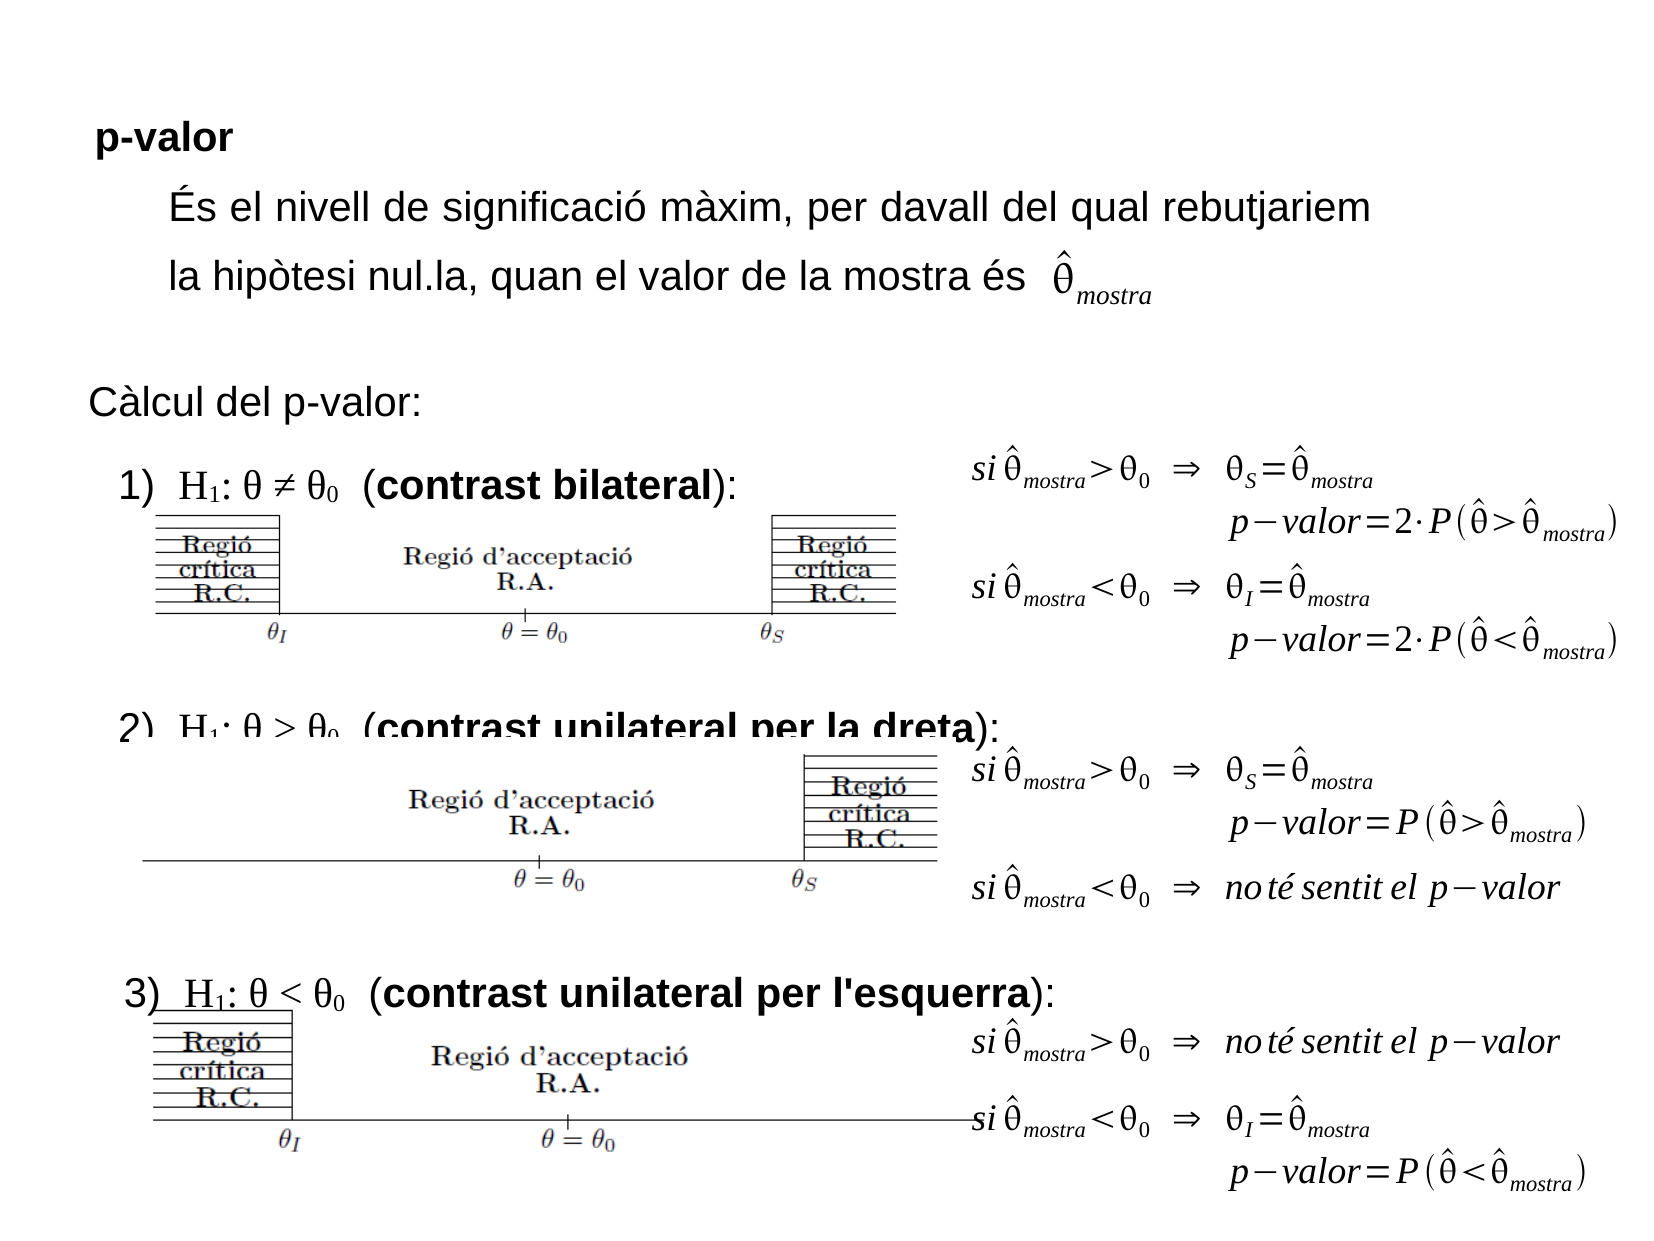

p-valor
		És el nivell de significació màxim, per davall del qual rebutjariem 			la hipòtesi nul.la, quan el valor de la mostra és
Càlcul del p-valor:
	1) H1: θ ≠ θ0 (contrast bilateral):
	2) H1: θ > θ0 (contrast unilateral per la dreta):
	3) H1: θ < θ0 (contrast unilateral per l'esquerra):